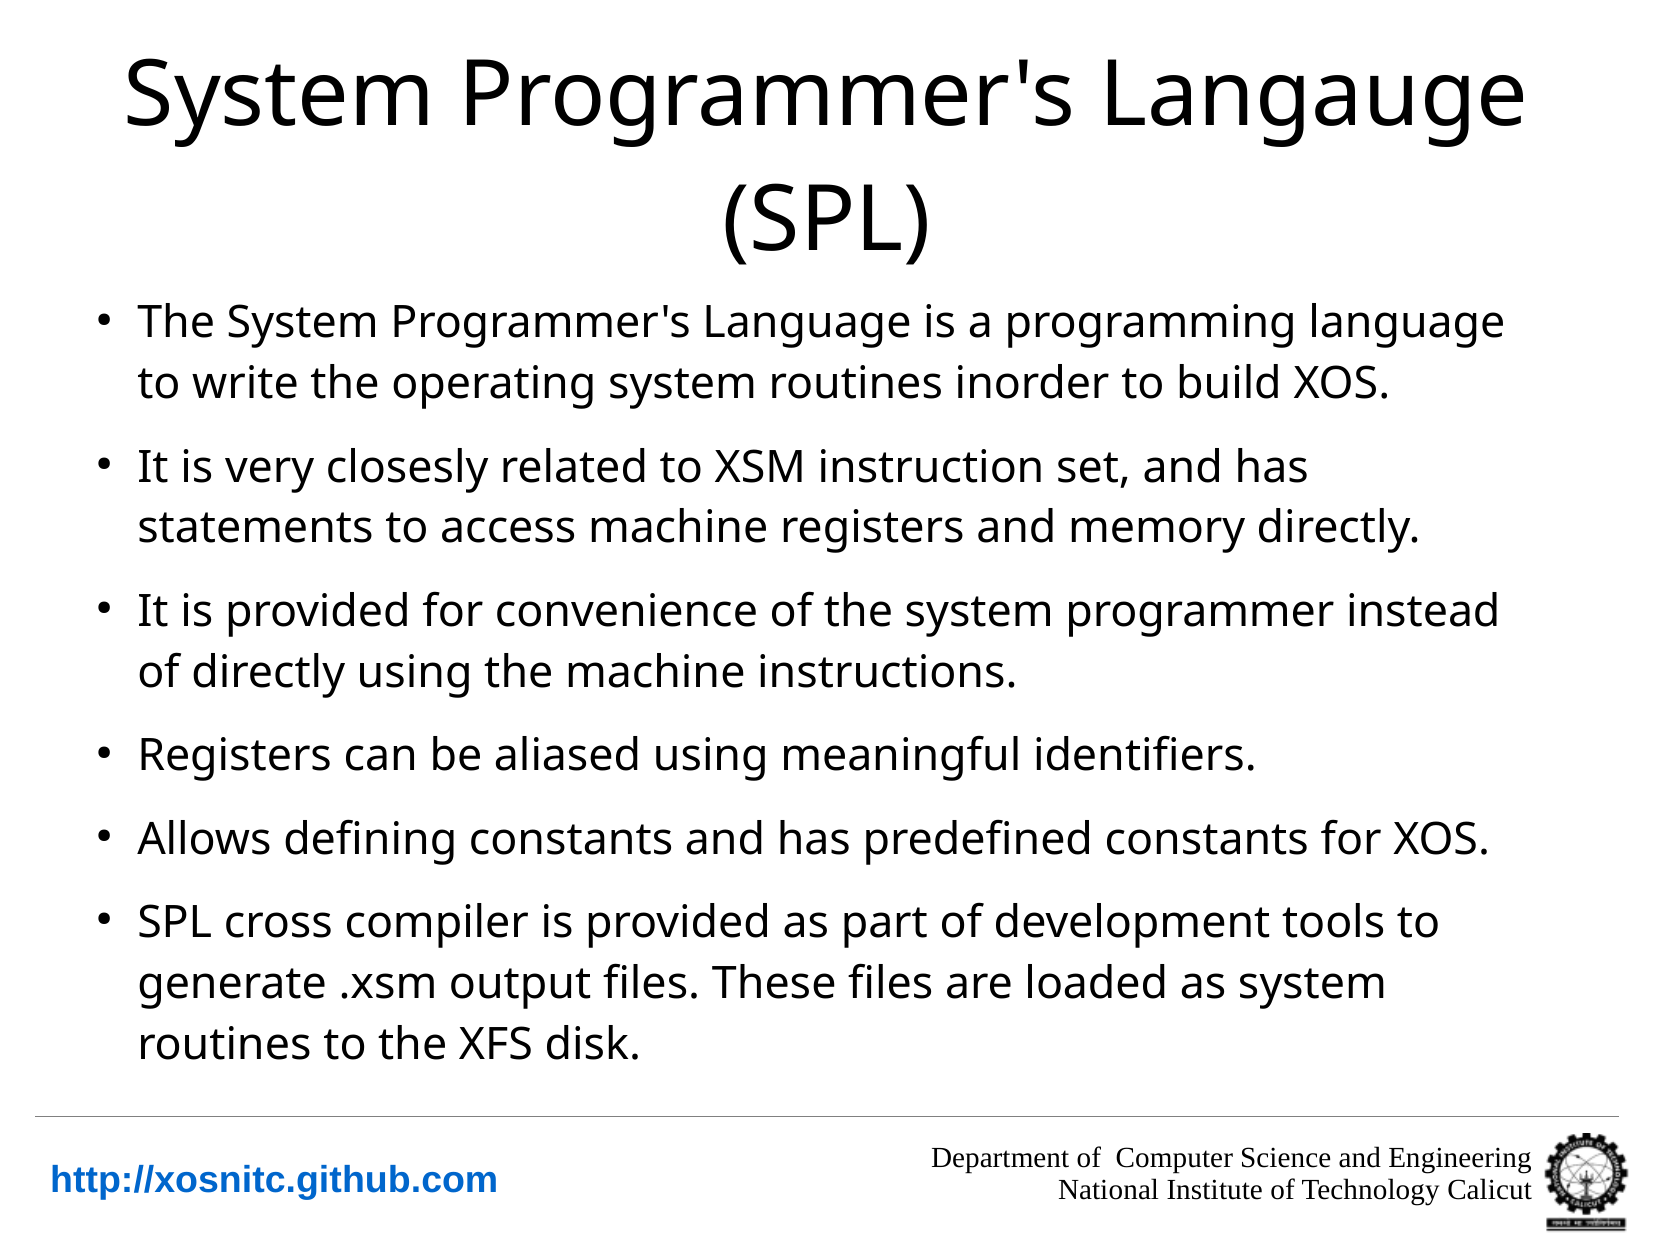

# System Programmer's Langauge (SPL)
The System Programmer's Language is a programming language to write the operating system routines inorder to build XOS.
It is very closesly related to XSM instruction set, and has statements to access machine registers and memory directly.
It is provided for convenience of the system programmer instead of directly using the machine instructions.
Registers can be aliased using meaningful identifiers.
Allows defining constants and has predefined constants for XOS.
SPL cross compiler is provided as part of development tools to generate .xsm output files. These files are loaded as system routines to the XFS disk.